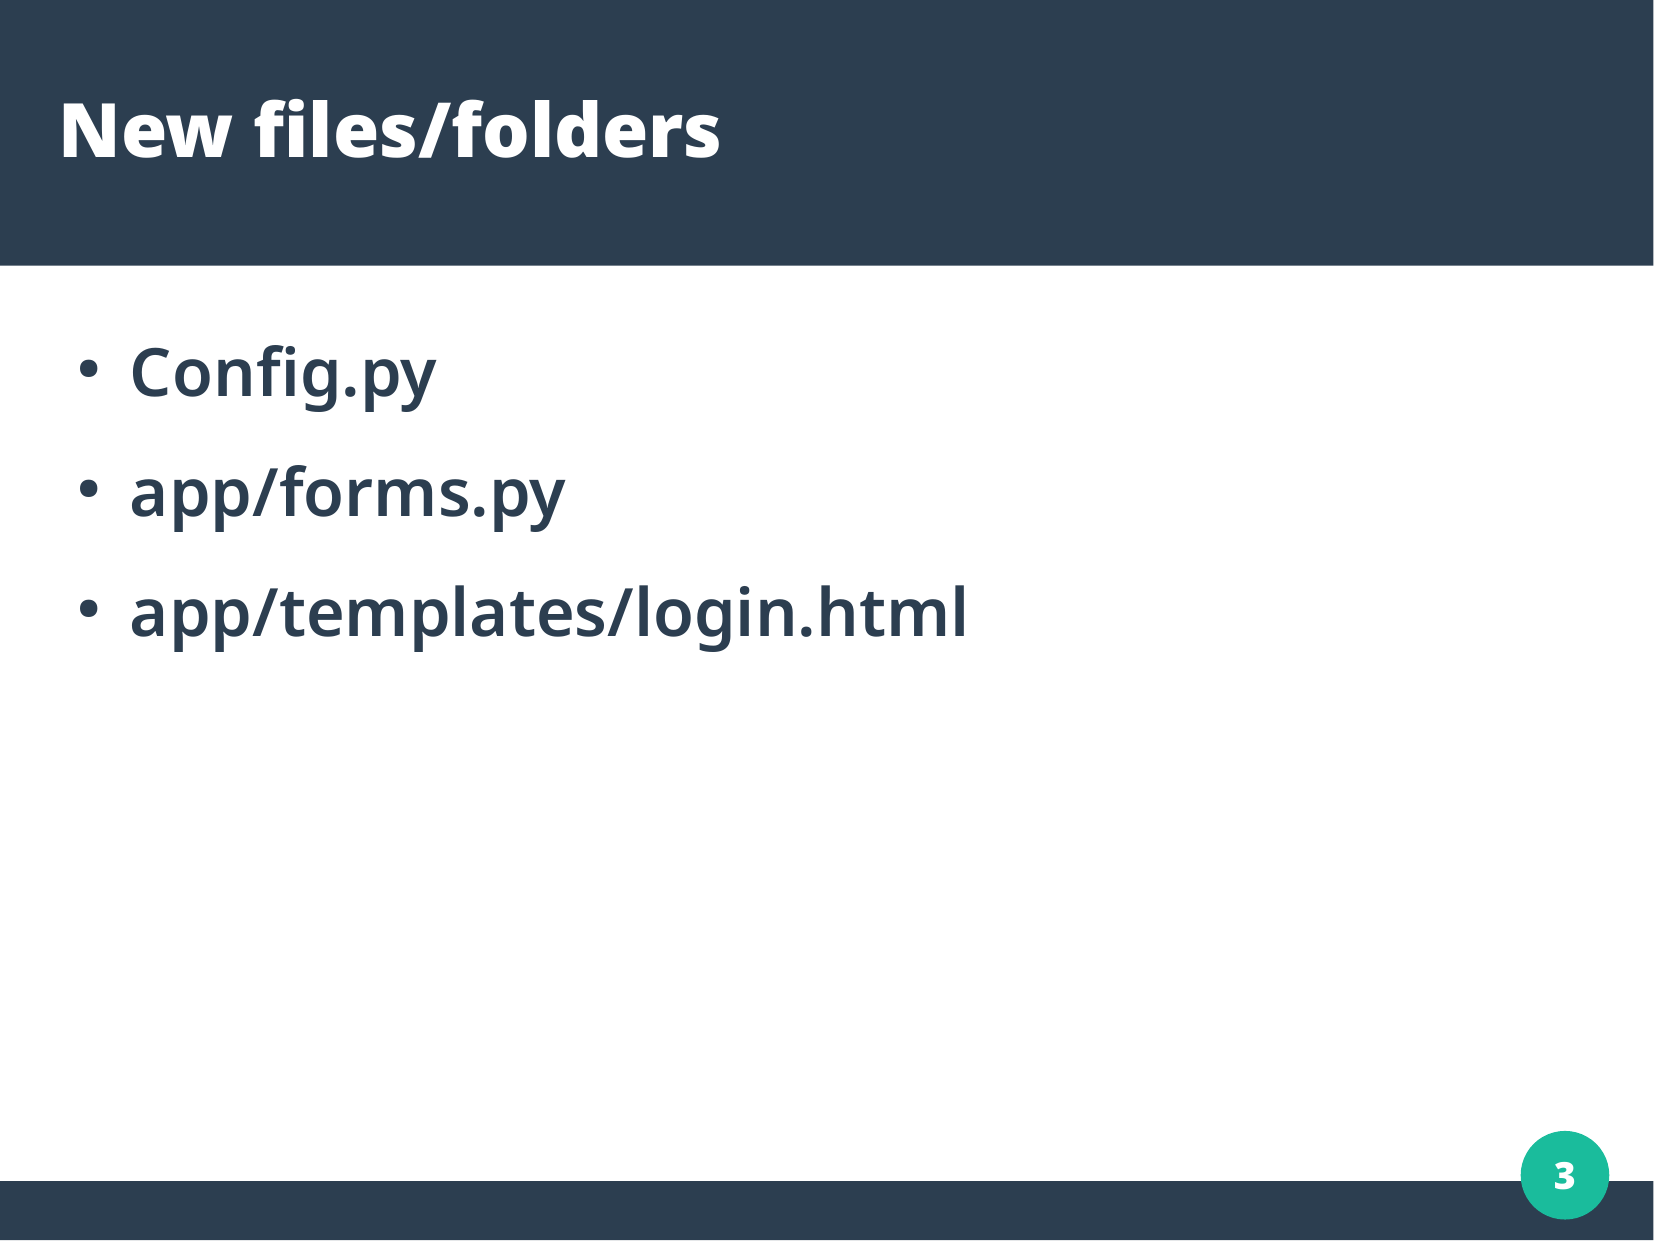

# New files/folders
Config.py
app/forms.py
app/templates/login.html
3